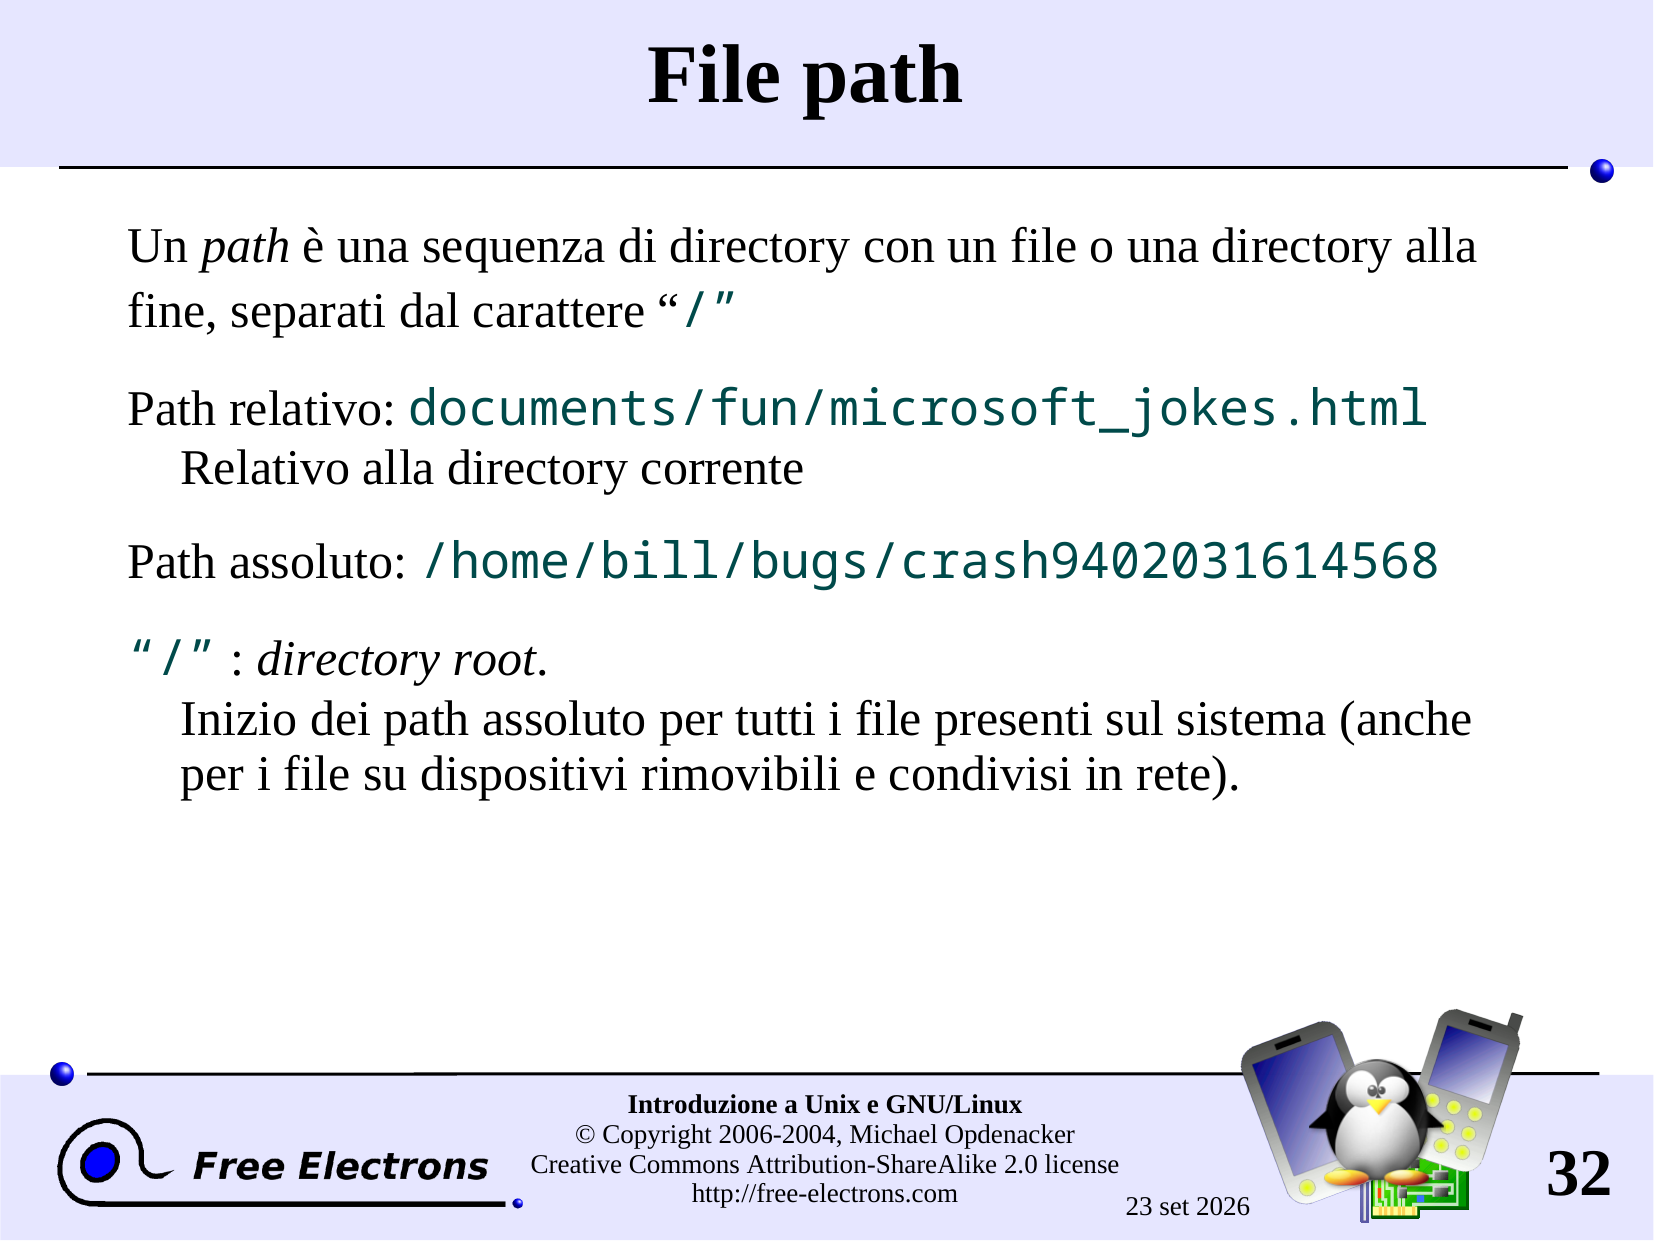

# File path
Un path è una sequenza di directory con un file o una directory alla fine, separati dal carattere “/”
Path relativo: documents/fun/microsoft_jokes.html
Relativo alla directory corrente
Path assoluto: /home/bill/bugs/crash9402031614568
“/” : directory root.
Inizio dei path assoluto per tutti i file presenti sul sistema (anche per i file su dispositivi rimovibili e condivisi in rete).